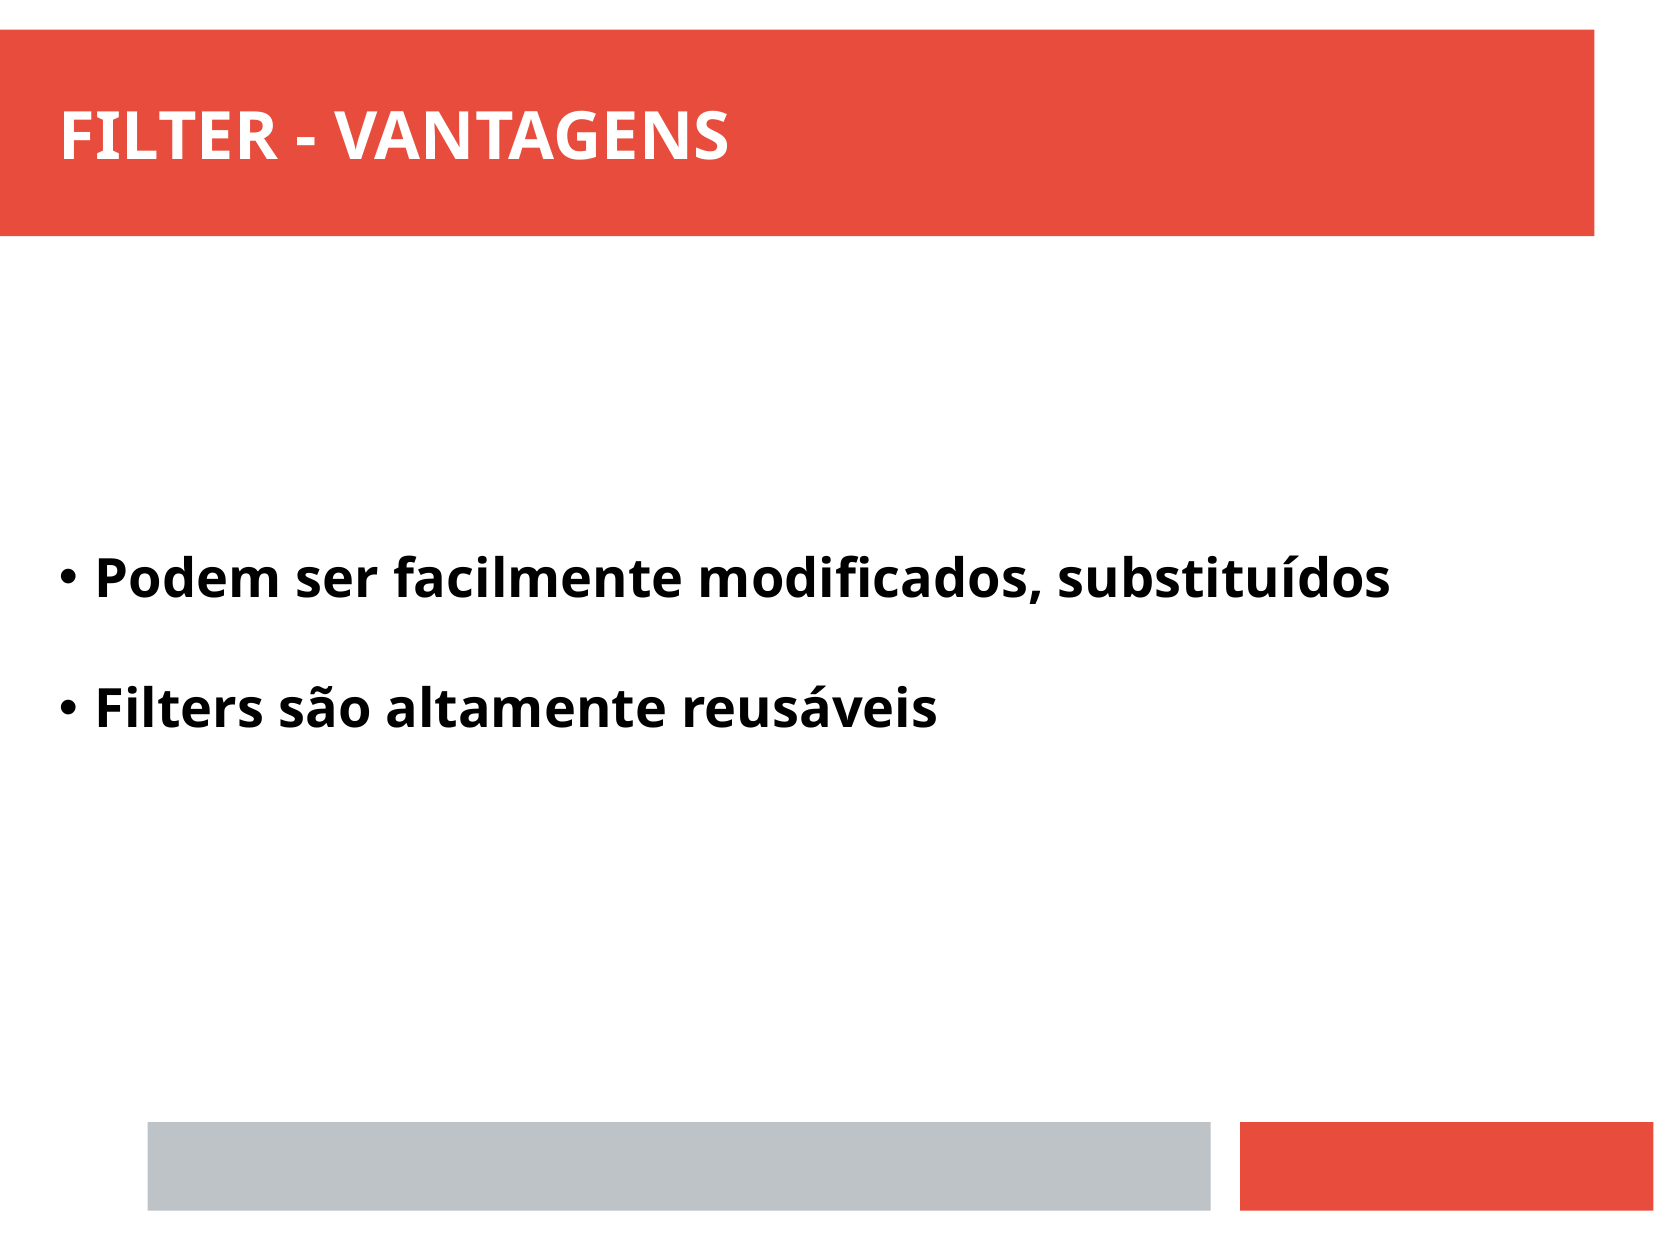

# FILTER - VANTAGENS
Podem ser facilmente modificados, substituídos
Filters são altamente reusáveis